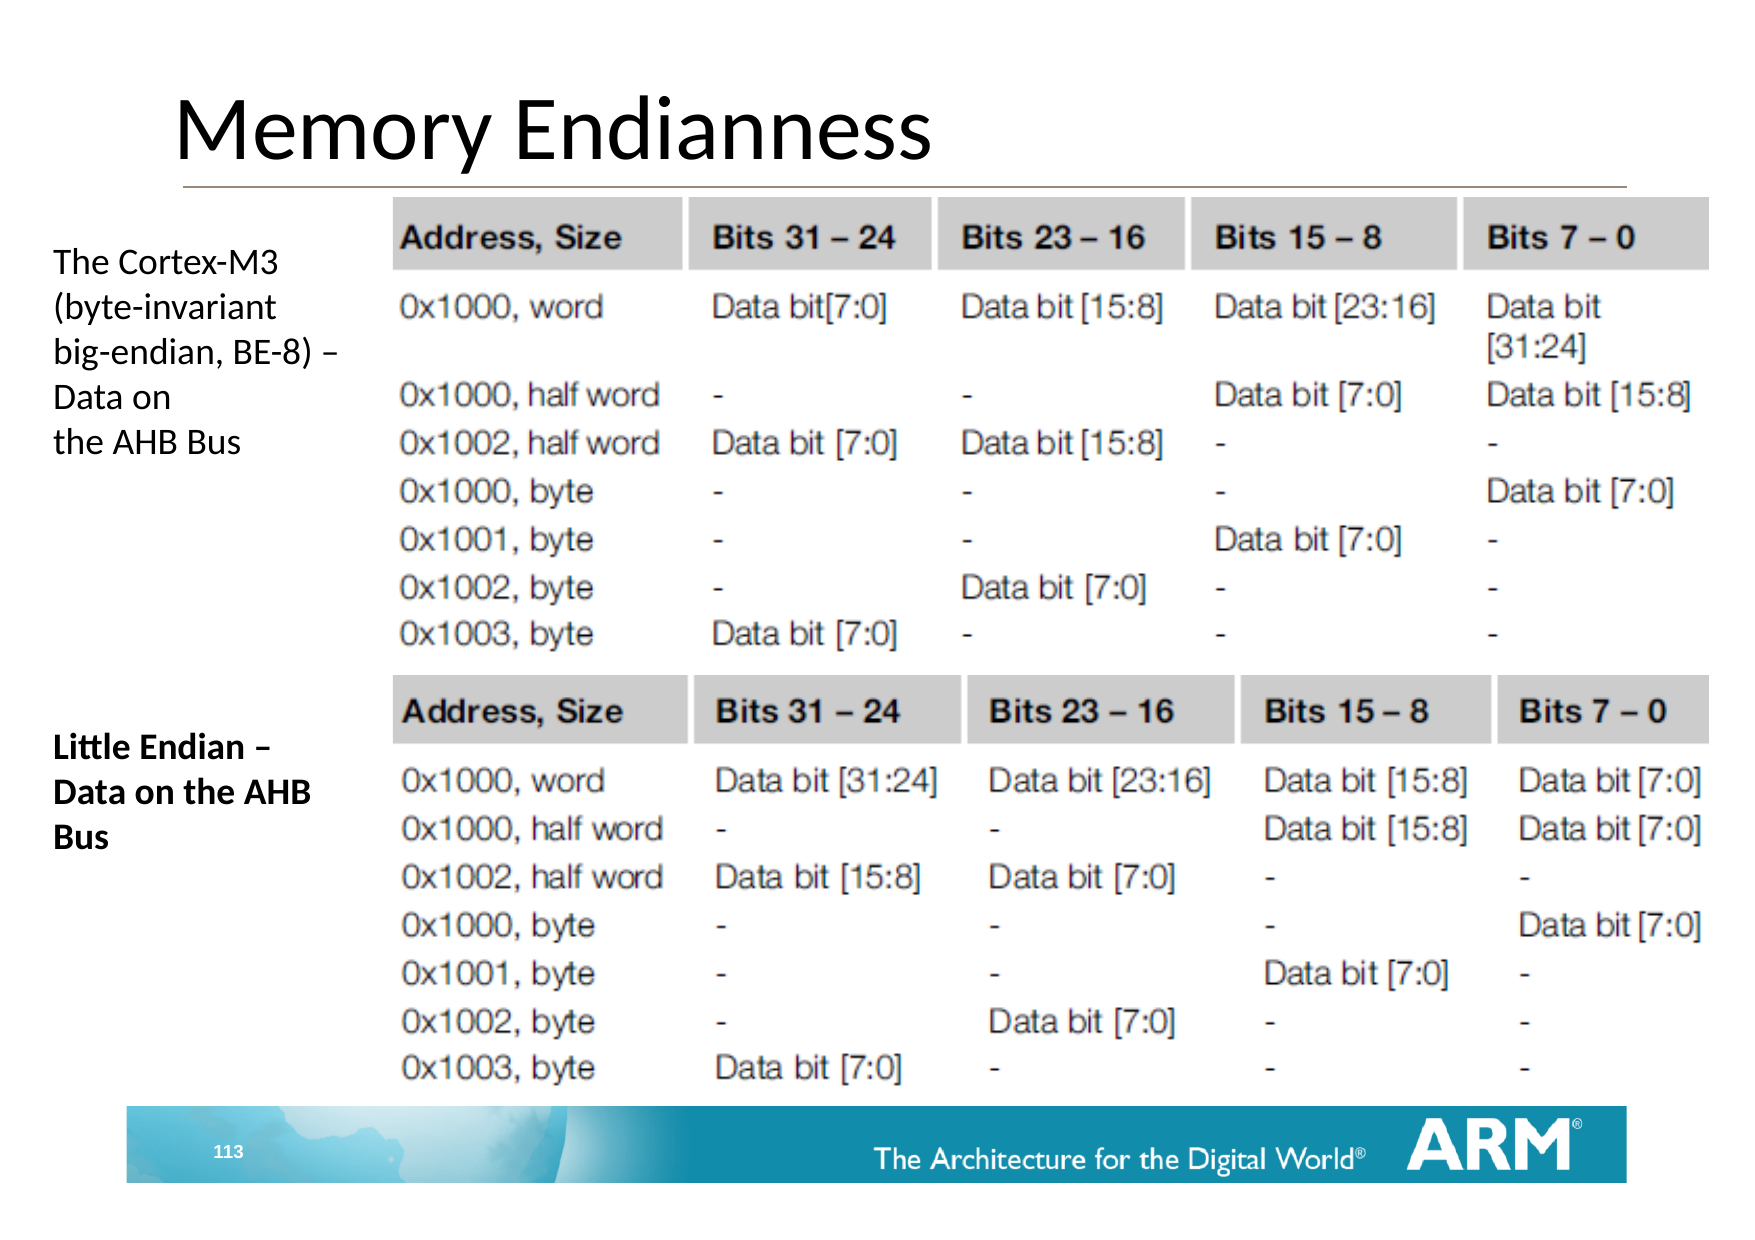

# Memory Endianness
The Cortex-M3 (byte-invariant big-endian, BE-8) – Data on
the AHB Bus
Little Endian – Data on the AHB Bus